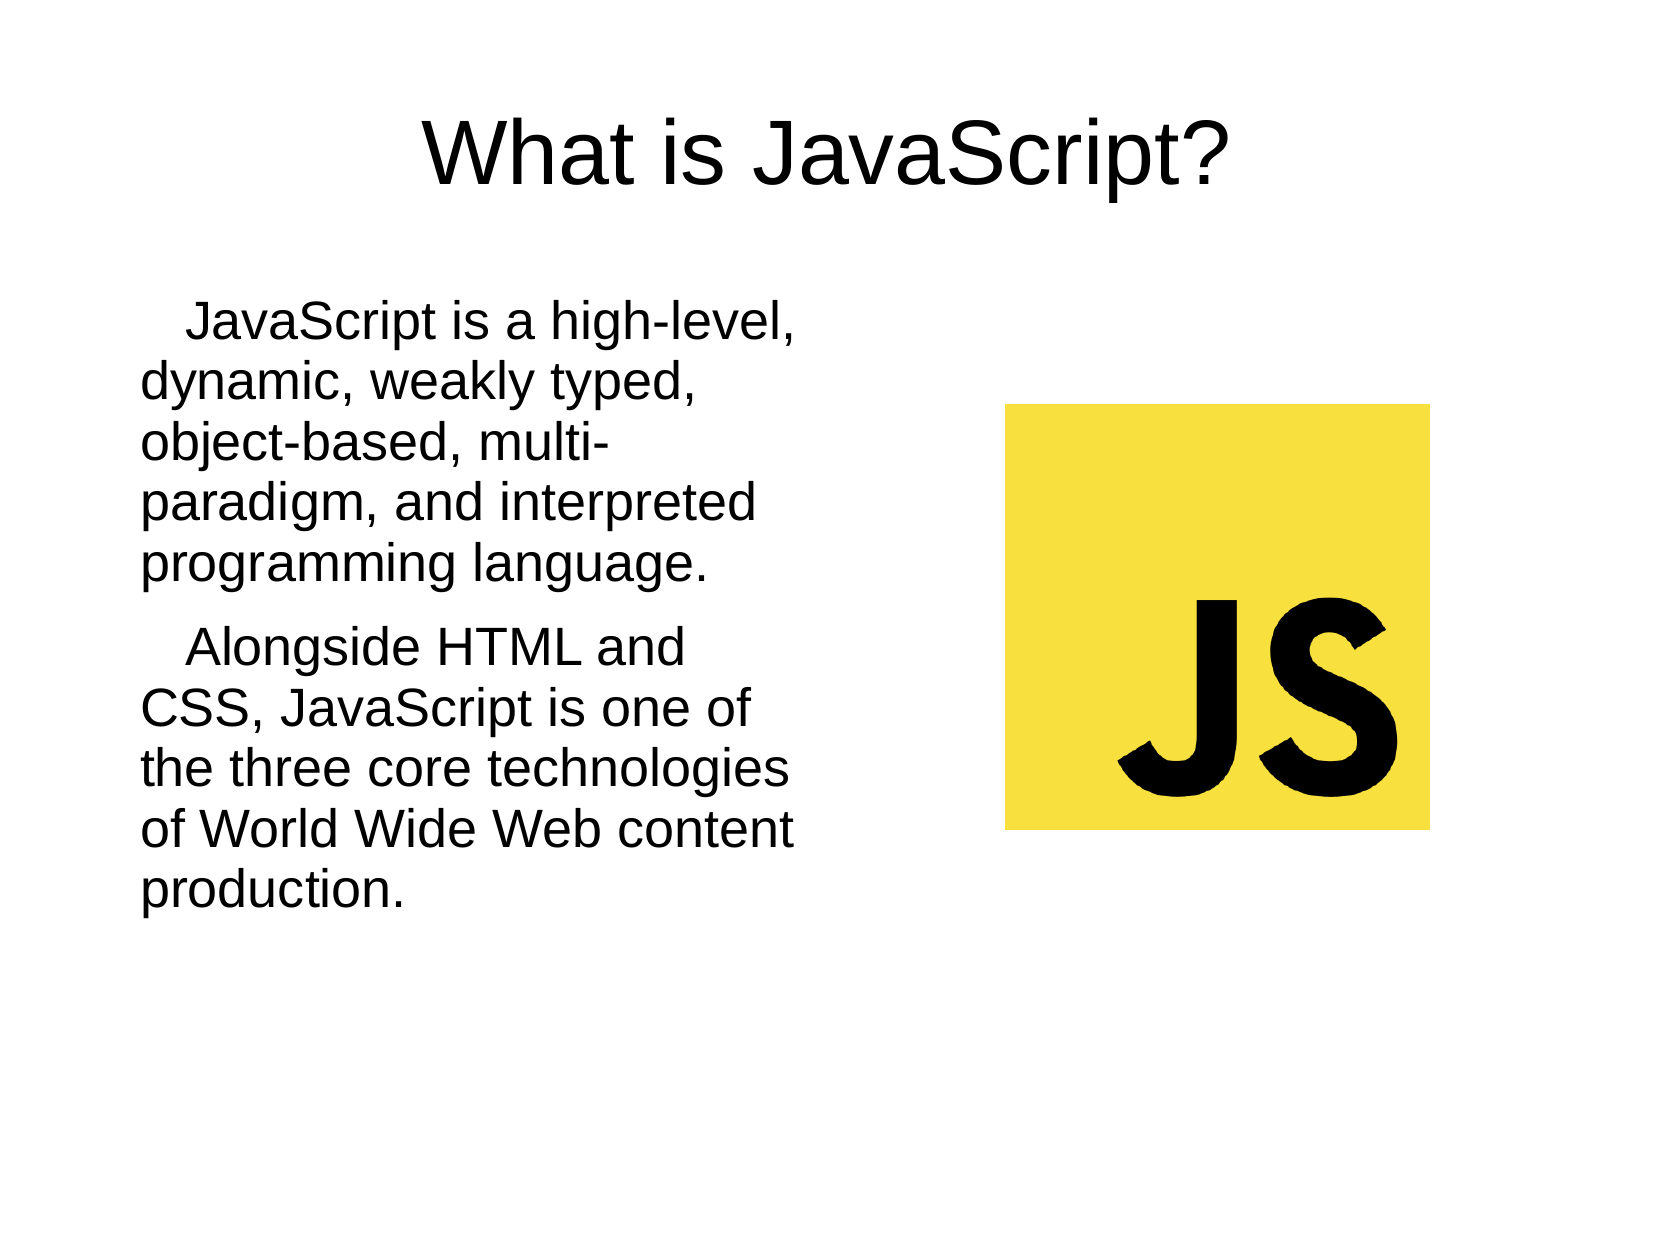

# What is JavaScript?
 JavaScript is a high-level, dynamic, weakly typed, object-based, multi-paradigm, and interpreted programming language.
 Alongside HTML and CSS, JavaScript is one of the three core technologies of World Wide Web content production.